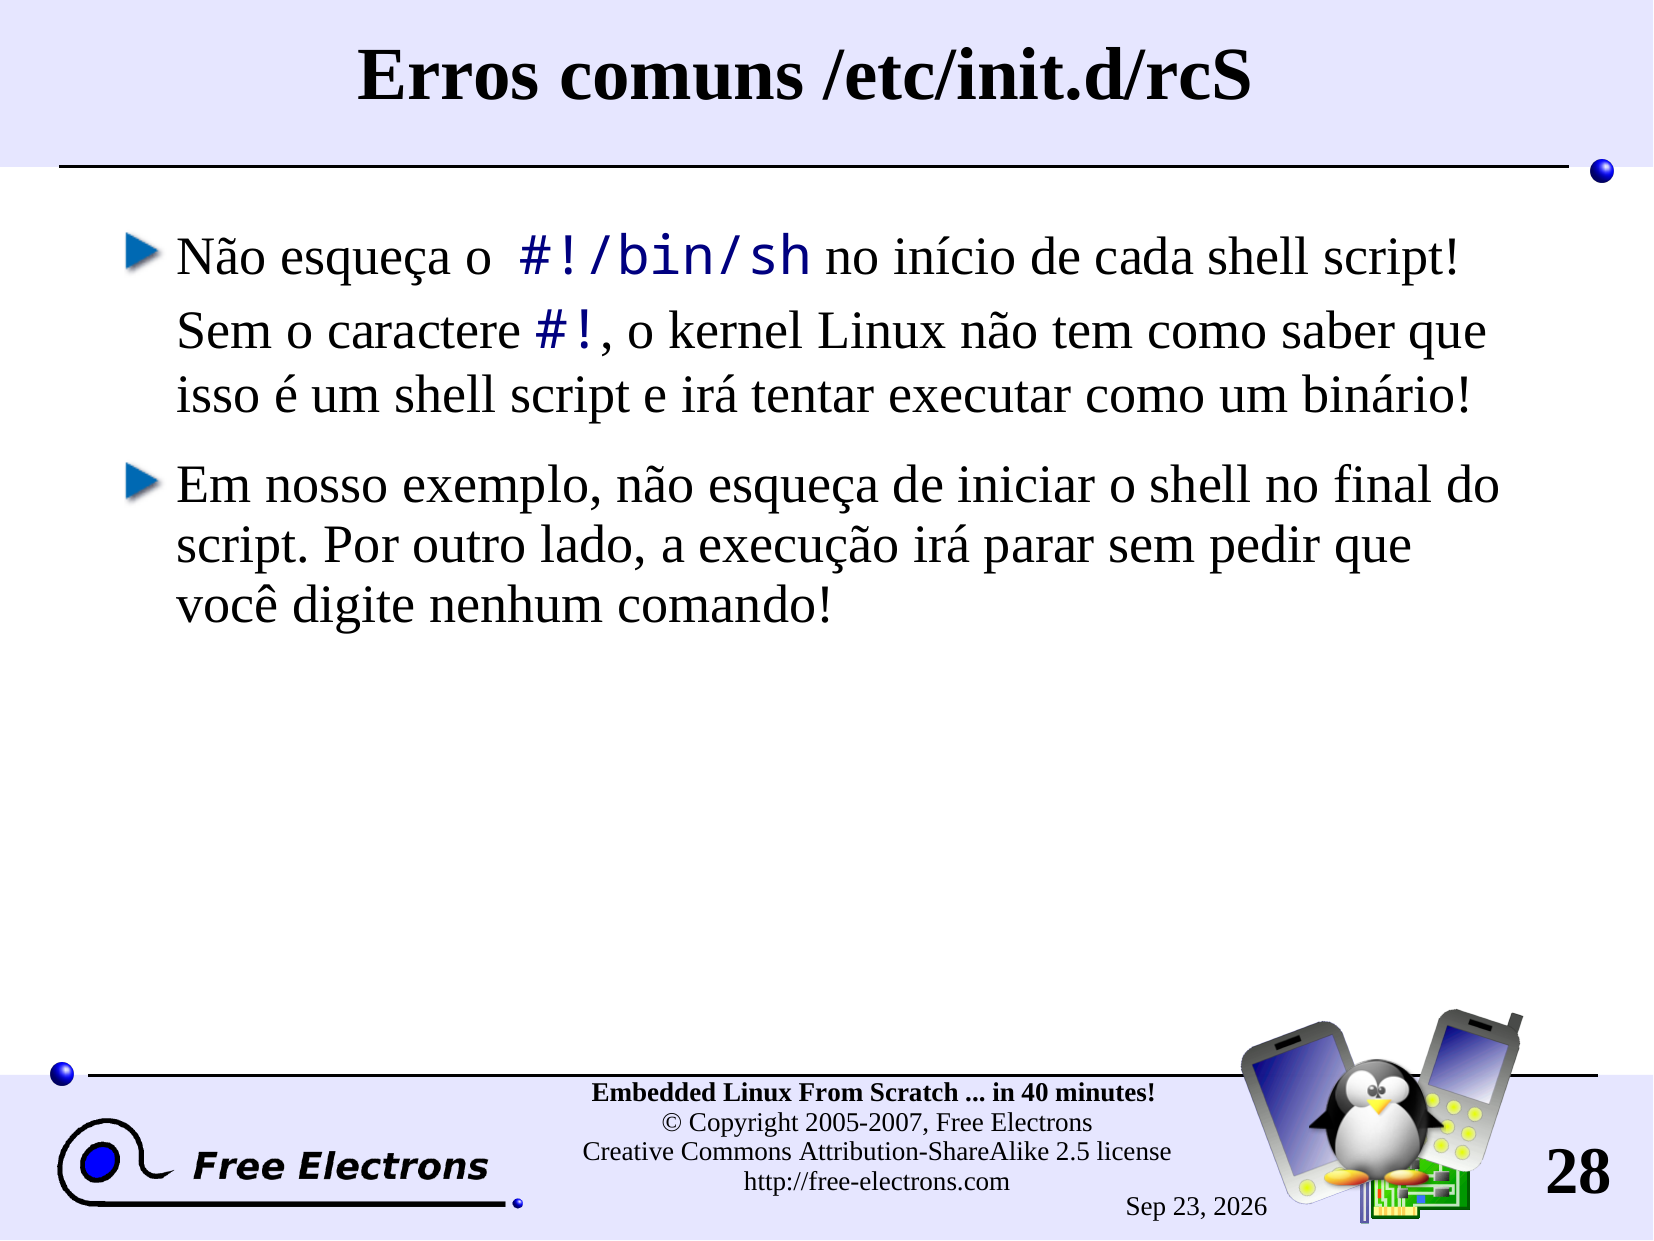

# Erros comuns /etc/init.d/rcS
Não esqueça o #!/bin/sh no início de cada shell script!
Sem o caractere #!, o kernel Linux não tem como saber que isso é um shell script e irá tentar executar como um binário!
Em nosso exemplo, não esqueça de iniciar o shell no final do script. Por outro lado, a execução irá parar sem pedir que você digite nenhum comando!